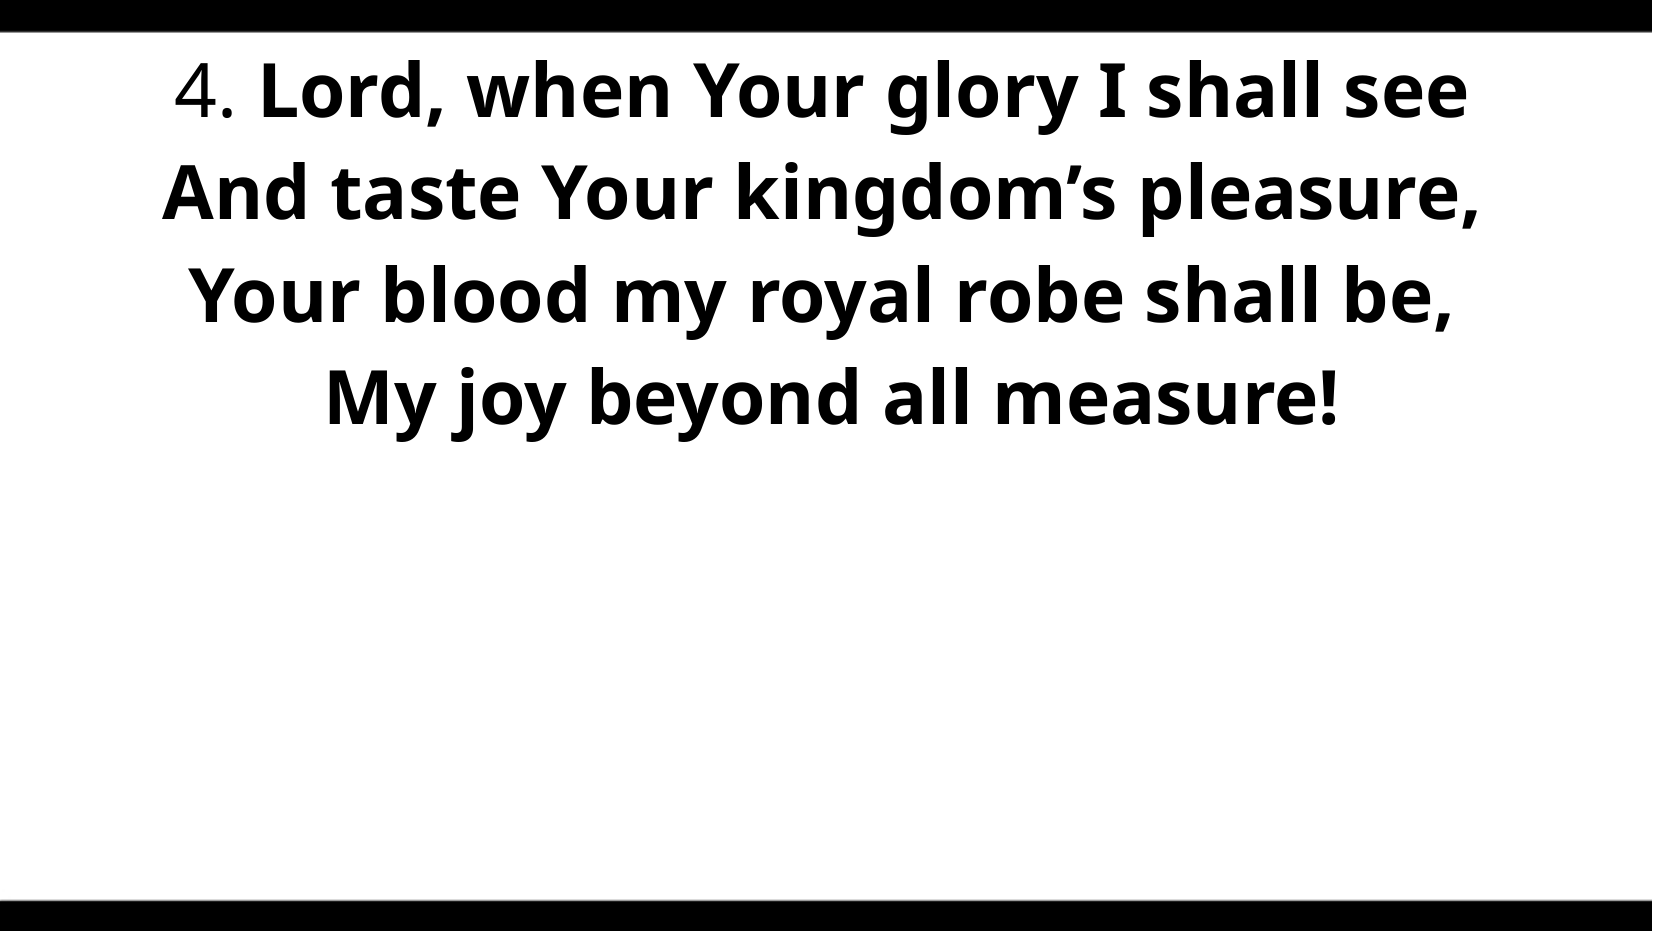

4. Lord, when Your glory I shall see
And taste Your kingdom’s pleasure,
Your blood my royal robe shall be,
My joy beyond all measure!